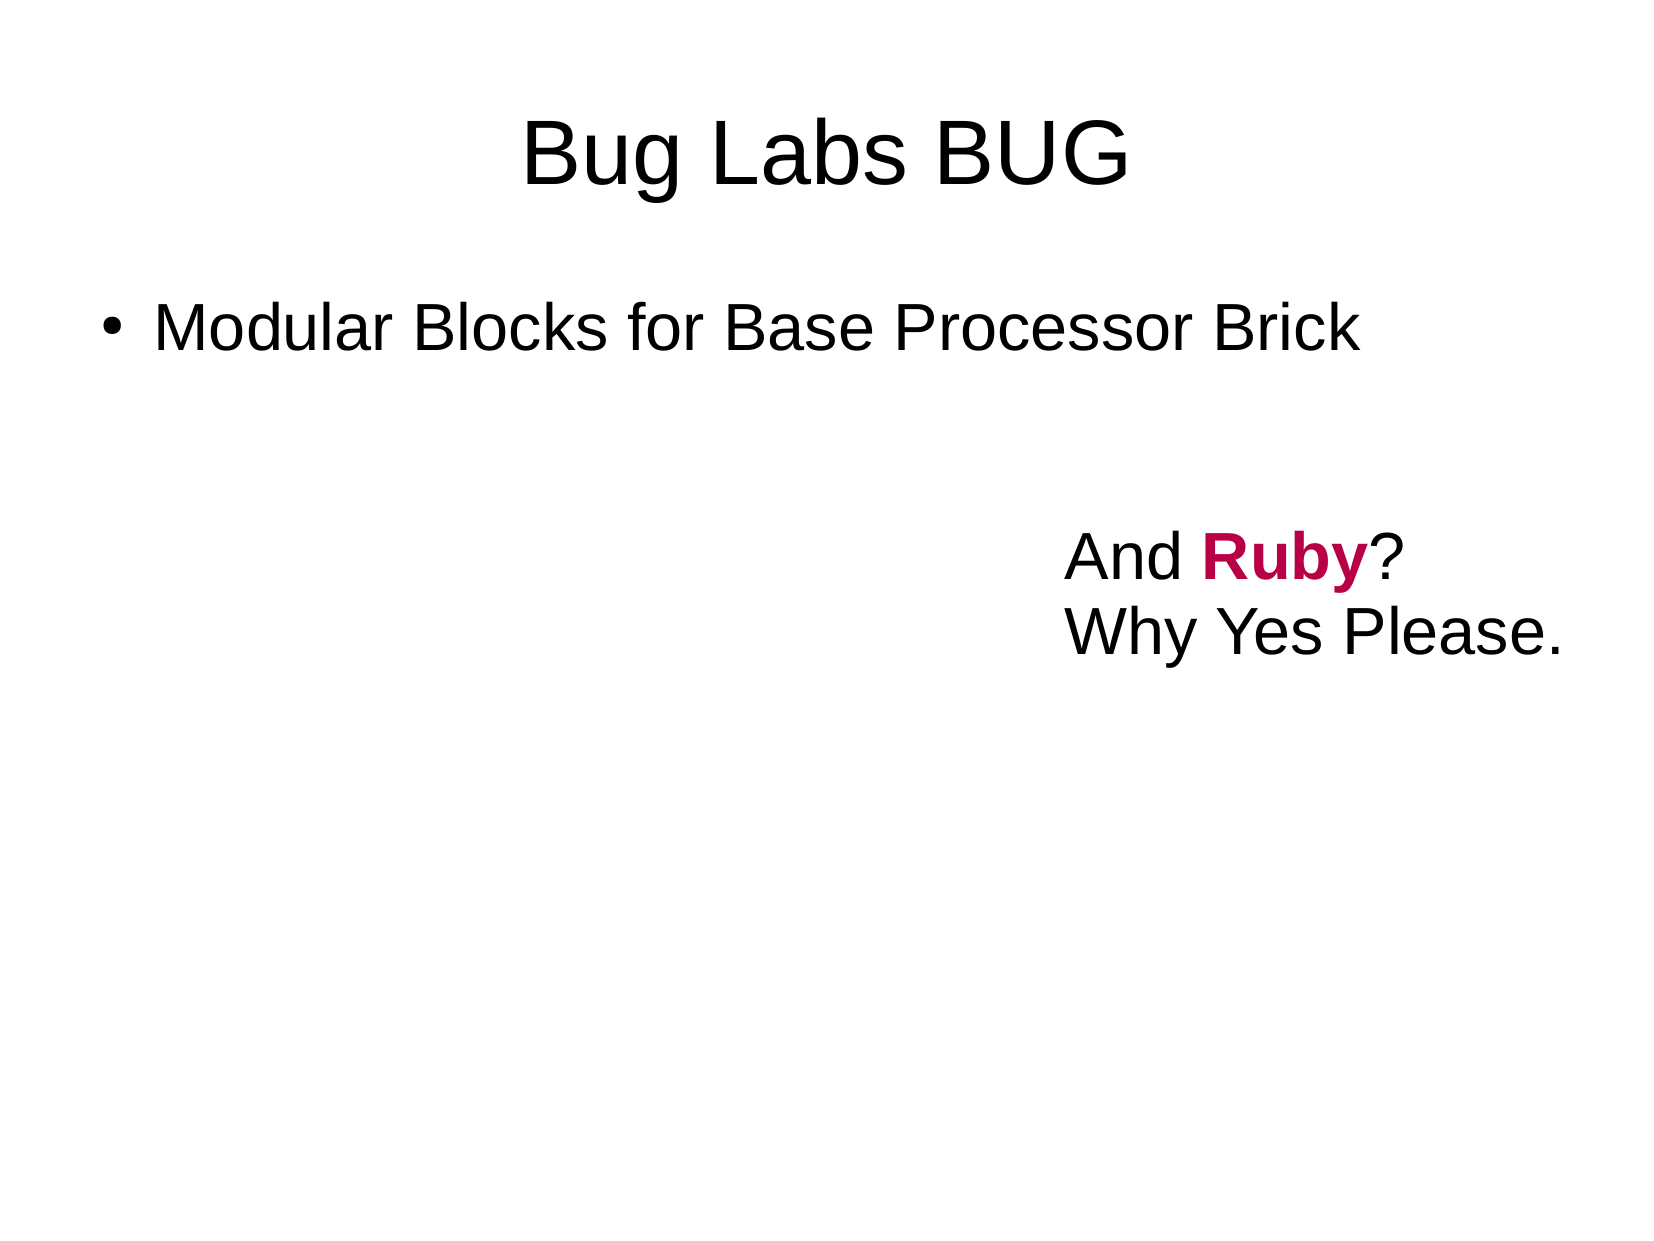

# Bug Labs BUG
Modular Blocks for Base Processor Brick
And Ruby?
Why Yes Please.